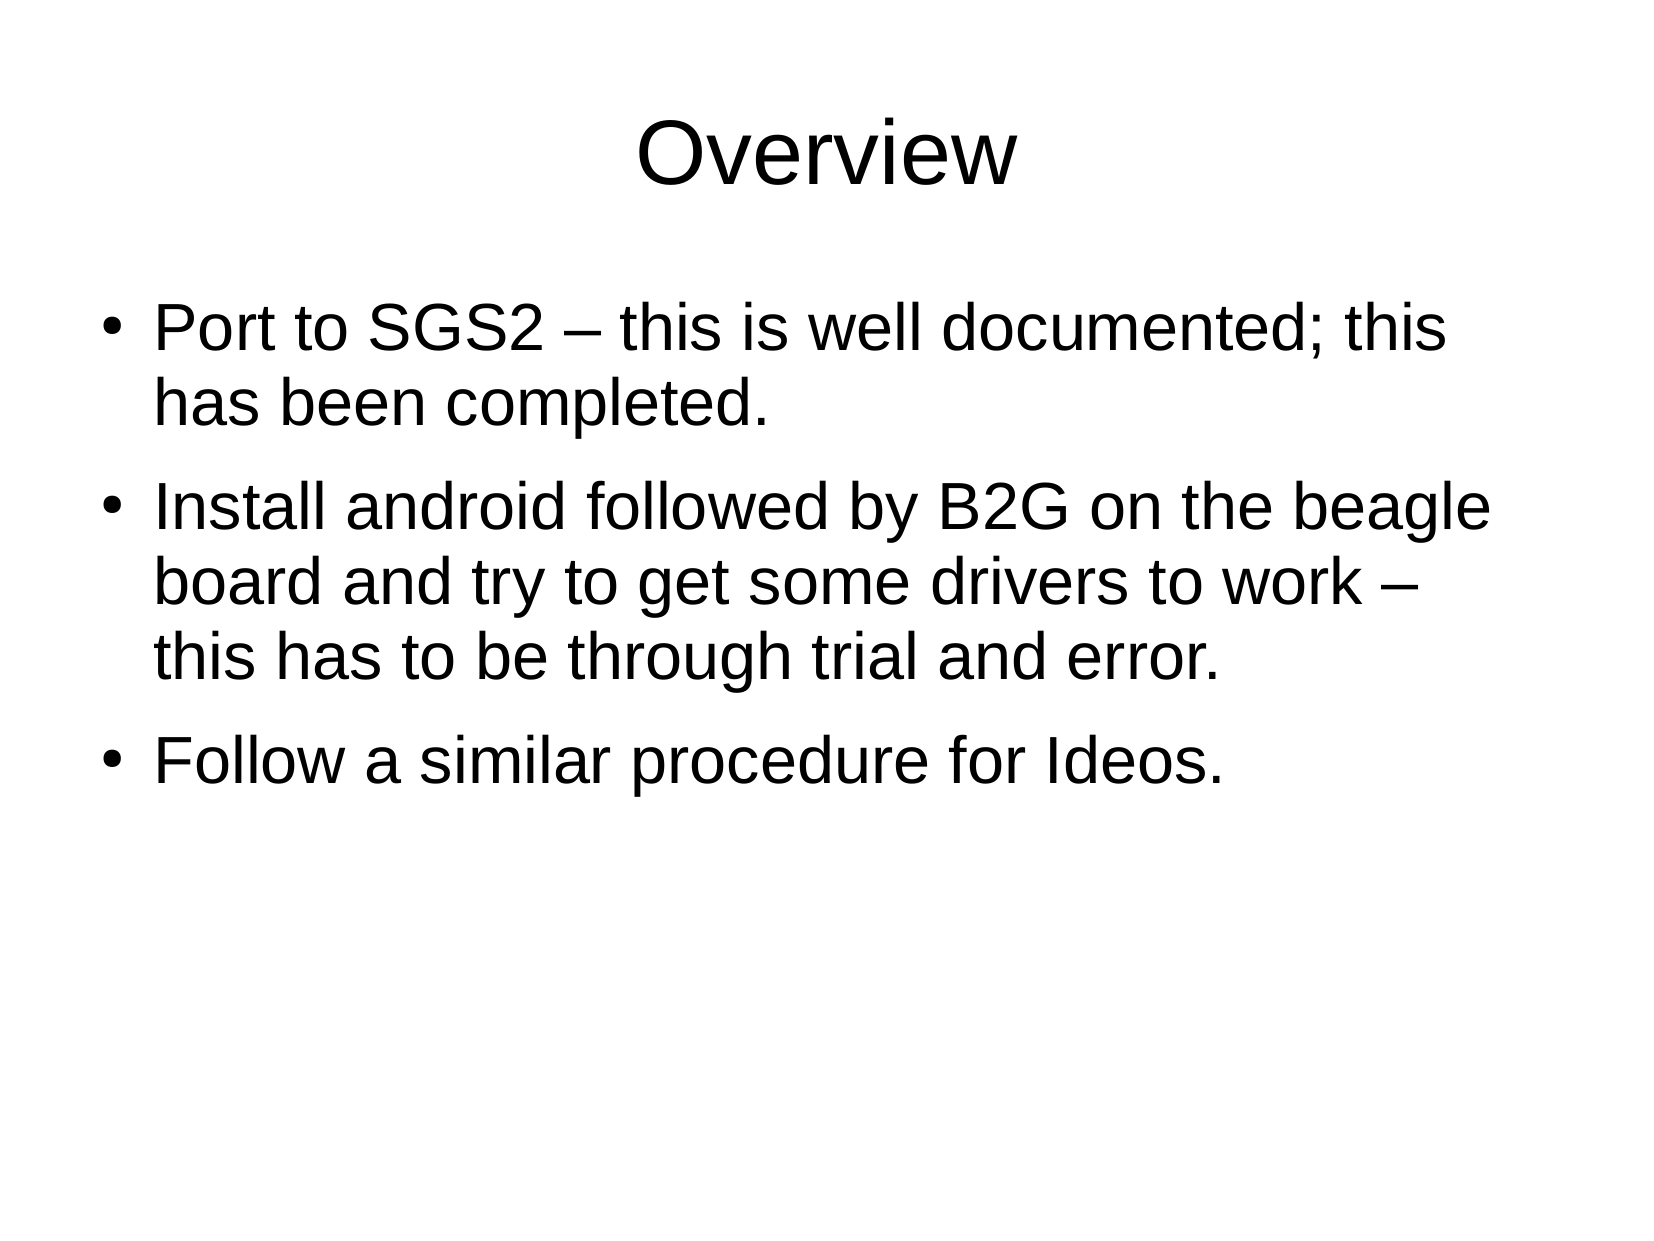

# Overview
Port to SGS2 – this is well documented; this has been completed.
Install android followed by B2G on the beagle board and try to get some drivers to work – this has to be through trial and error.
Follow a similar procedure for Ideos.